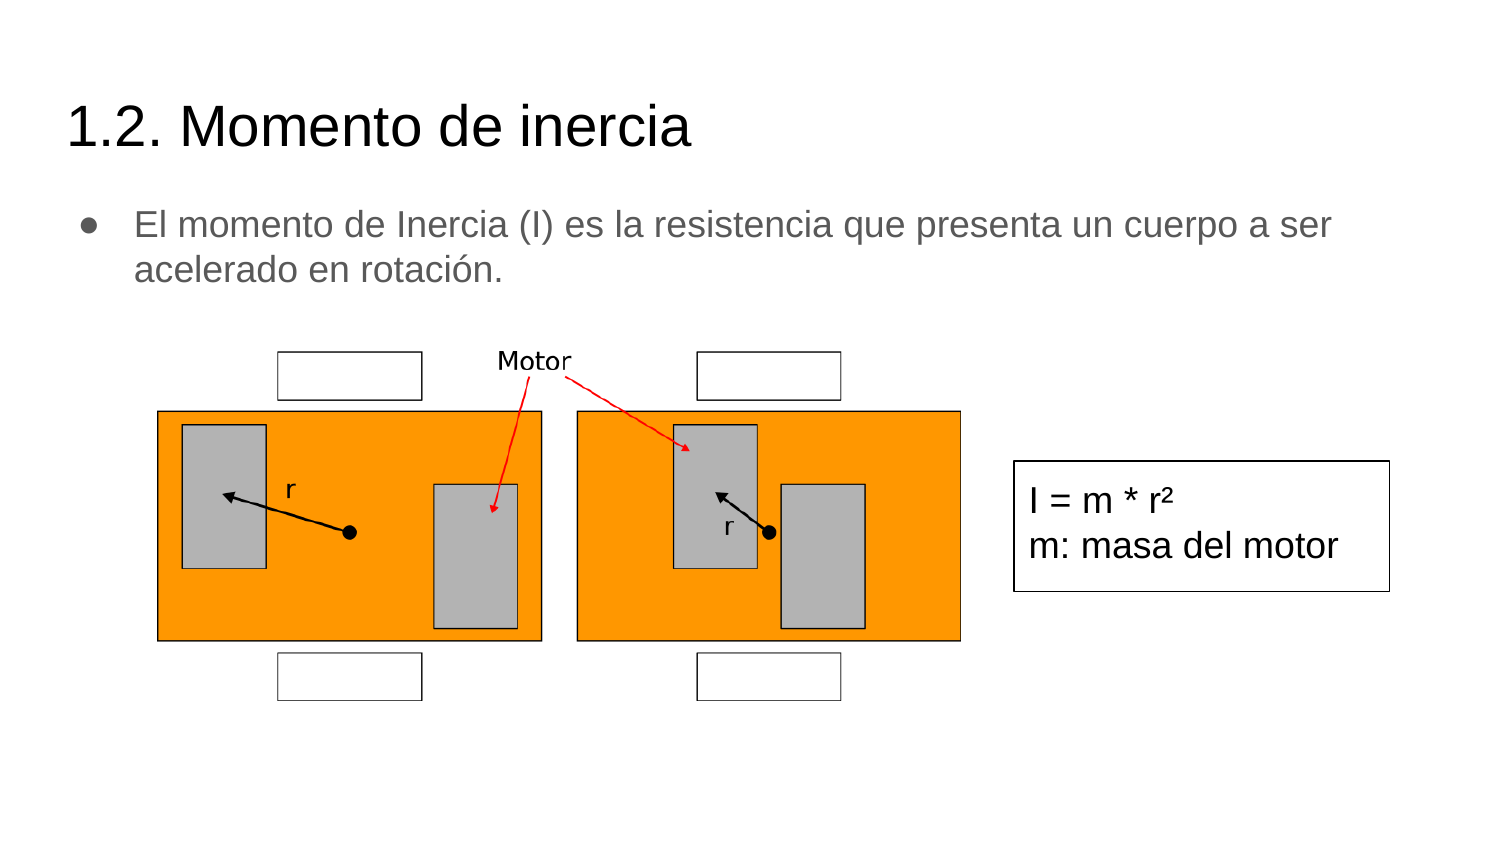

# 1.2. Momento de inercia
El momento de Inercia (I) es la resistencia que presenta un cuerpo a ser acelerado en rotación.
I = m * r²
m: masa del motor